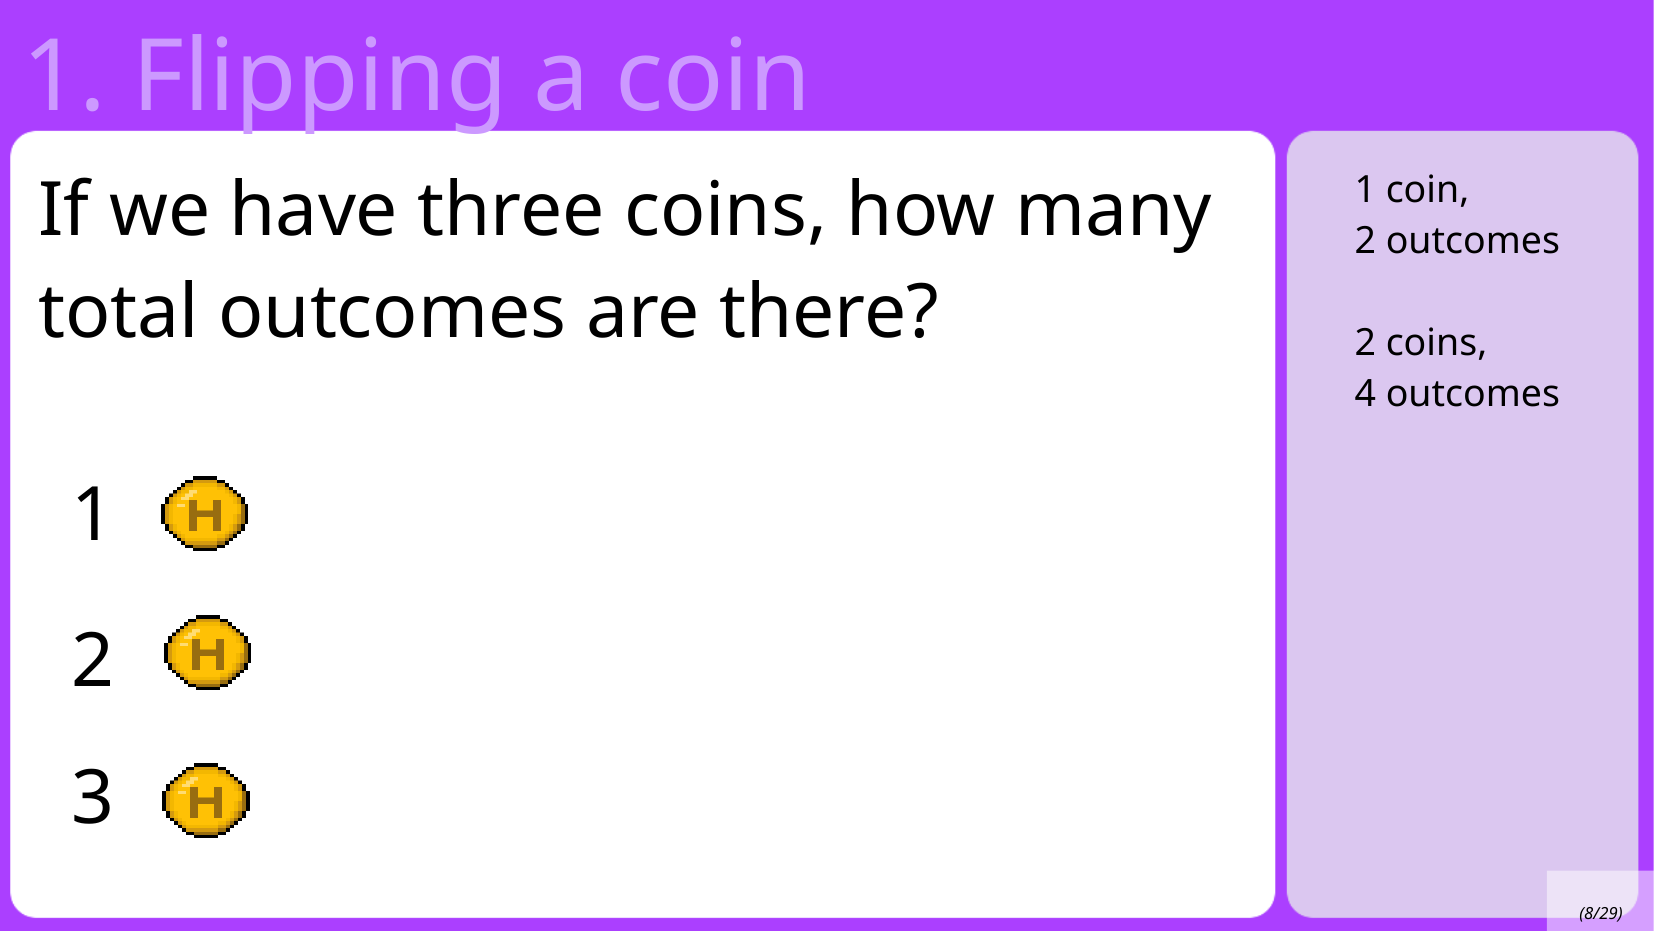

# 1. Flipping a coin
1 coin,
2 outcomes
2 coins,
4 outcomes
If we have three coins, how many total outcomes are there?
1
2
3